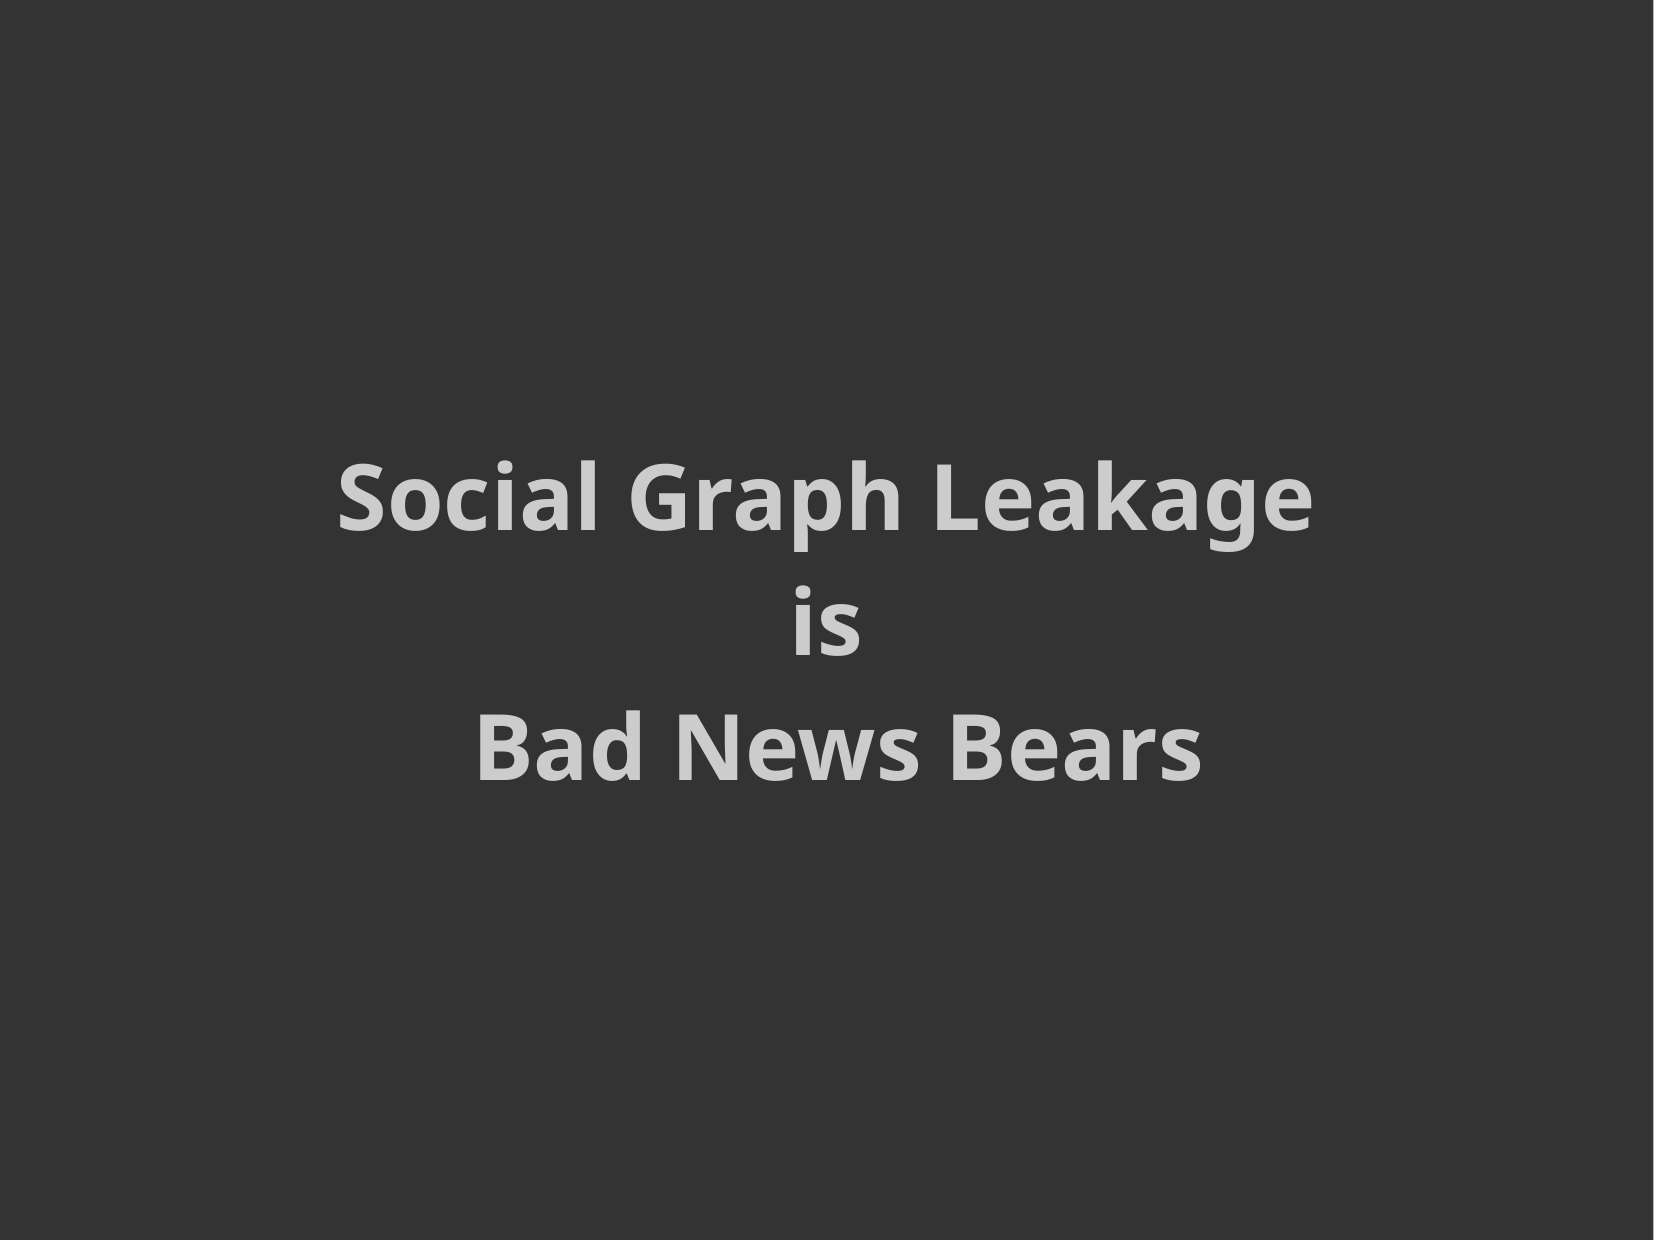

# Social Graph Leakage is Bad News Bears